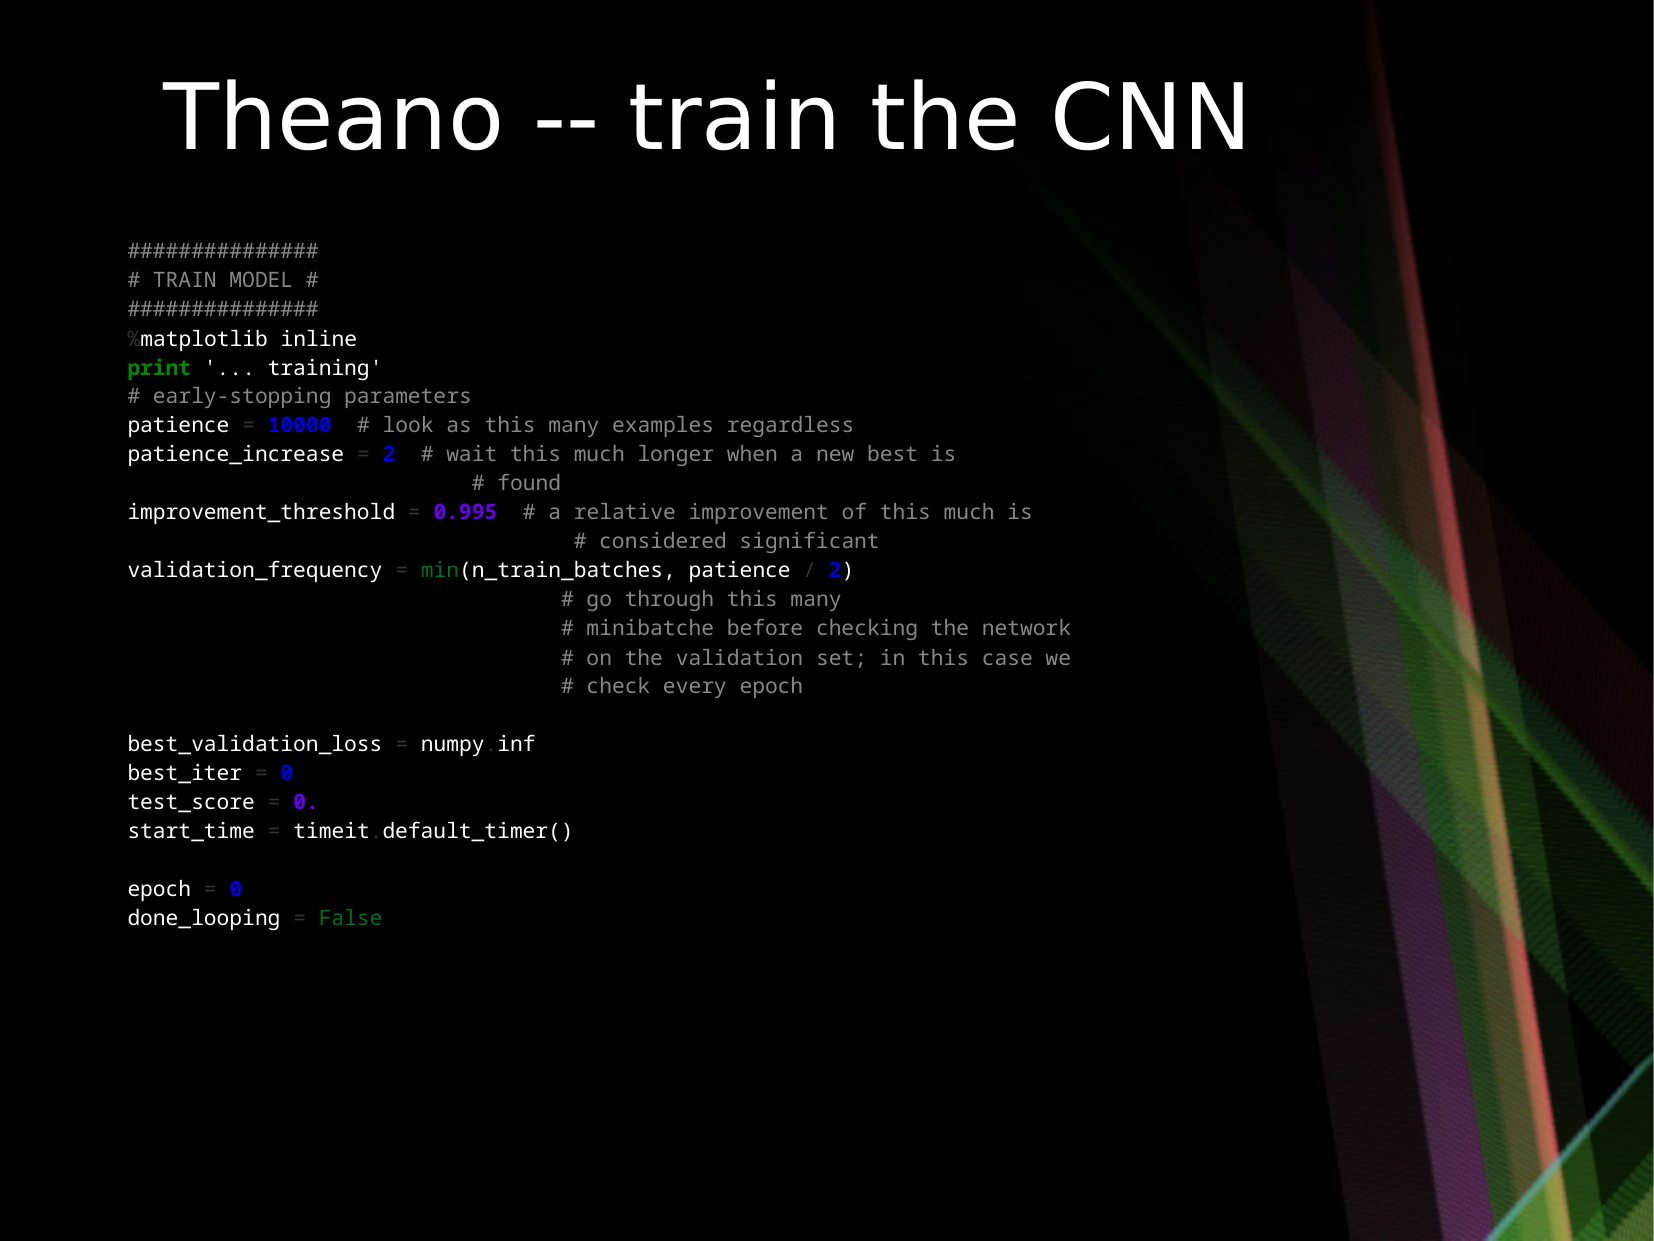

# Theano -- train the CNN
###############
# TRAIN MODEL #
###############
%matplotlib inline
print '... training'
# early-stopping parameters
patience = 10000 # look as this many examples regardless
patience_increase = 2 # wait this much longer when a new best is
 # found
improvement_threshold = 0.995 # a relative improvement of this much is
 # considered significant
validation_frequency = min(n_train_batches, patience / 2)
 # go through this many
 # minibatche before checking the network
 # on the validation set; in this case we
 # check every epoch
best_validation_loss = numpy.inf
best_iter = 0
test_score = 0.
start_time = timeit.default_timer()
epoch = 0
done_looping = False